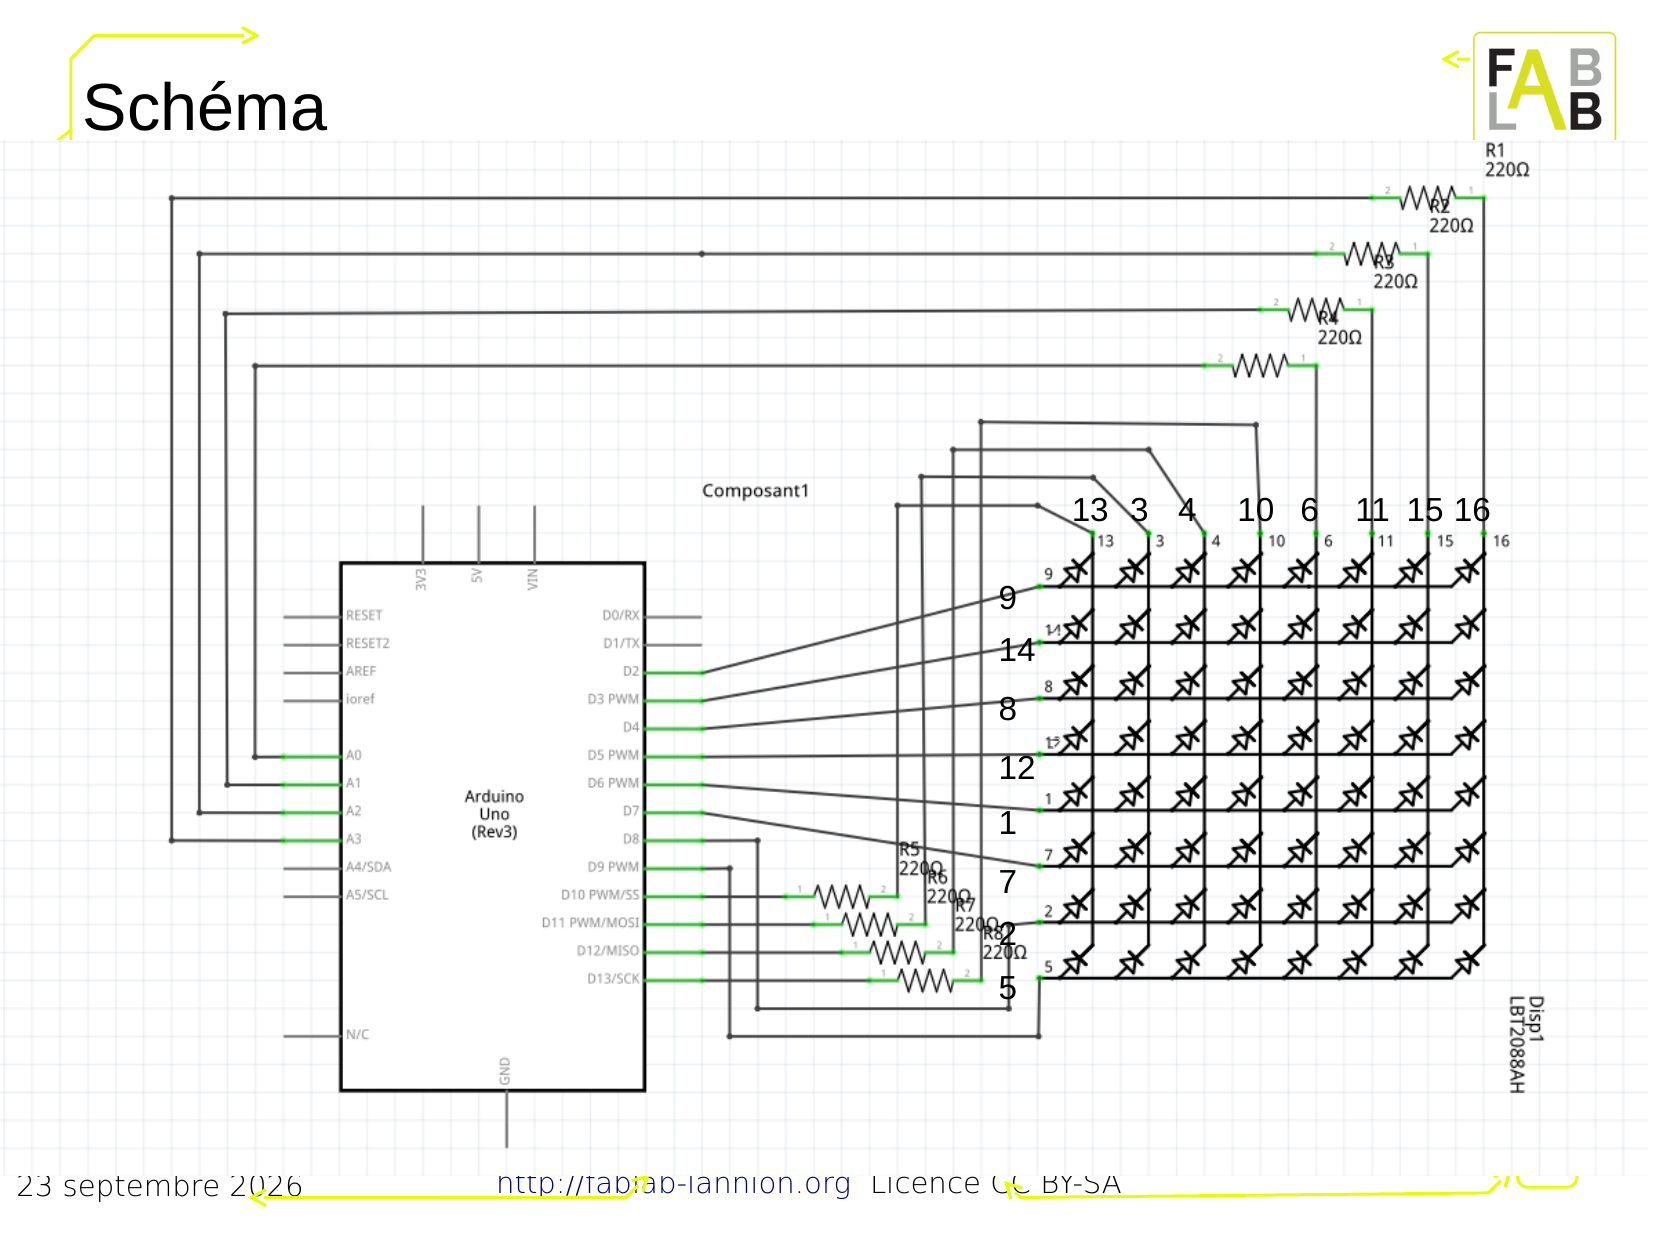

# Schéma
13
3
4
10
6
11
15
16
9
14
8
12
1
7
2
5
52